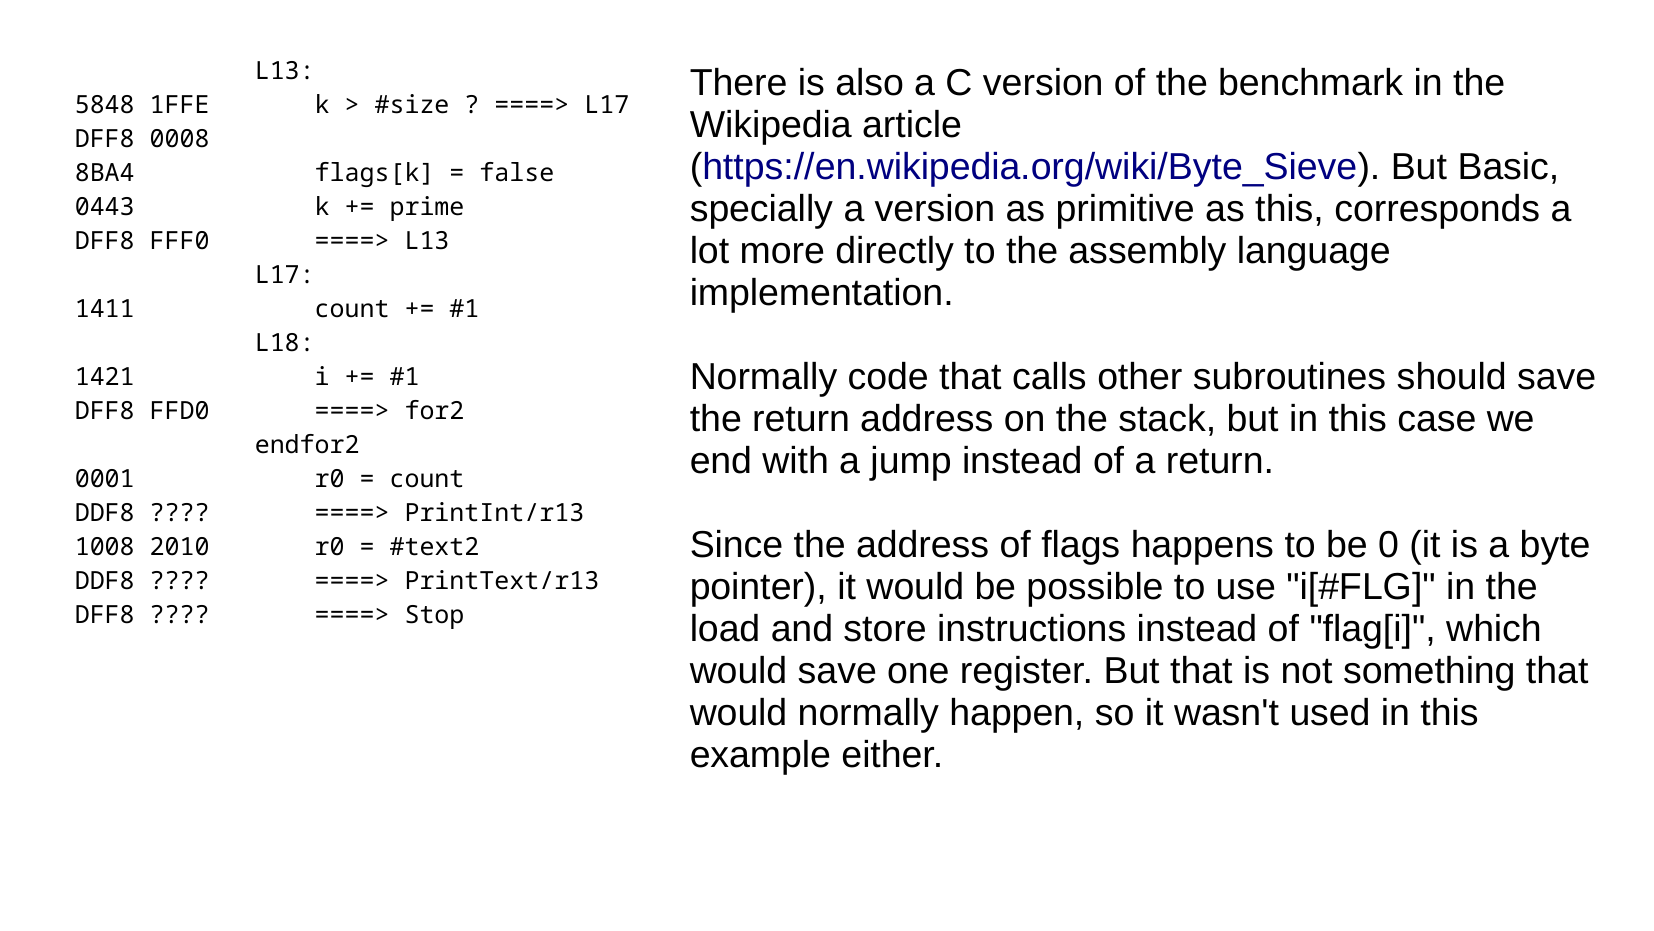

L13:
5848 1FFE k > #size ? ====> L17
DFF8 0008
8BA4 flags[k] = false
0443 k += prime
DFF8 FFF0 ====> L13
 L17:
1411 count += #1
 L18:
1421 i += #1
DFF8 FFD0 ====> for2
 endfor2
0001 r0 = count
DDF8 ???? ====> PrintInt/r13
1008 2010 r0 = #text2
DDF8 ???? ====> PrintText/r13
DFF8 ???? ====> Stop
There is also a C version of the benchmark in the Wikipedia article
(https://en.wikipedia.org/wiki/Byte_Sieve). But Basic, specially a version as primitive as this, corresponds a lot more directly to the assembly language implementation.
Normally code that calls other subroutines should save the return address on the stack, but in this case we end with a jump instead of a return.
Since the address of flags happens to be 0 (it is a byte pointer), it would be possible to use "i[#FLG]" in the load and store instructions instead of "flag[i]", which would save one register. But that is not something that would normally happen, so it wasn't used in this example either.